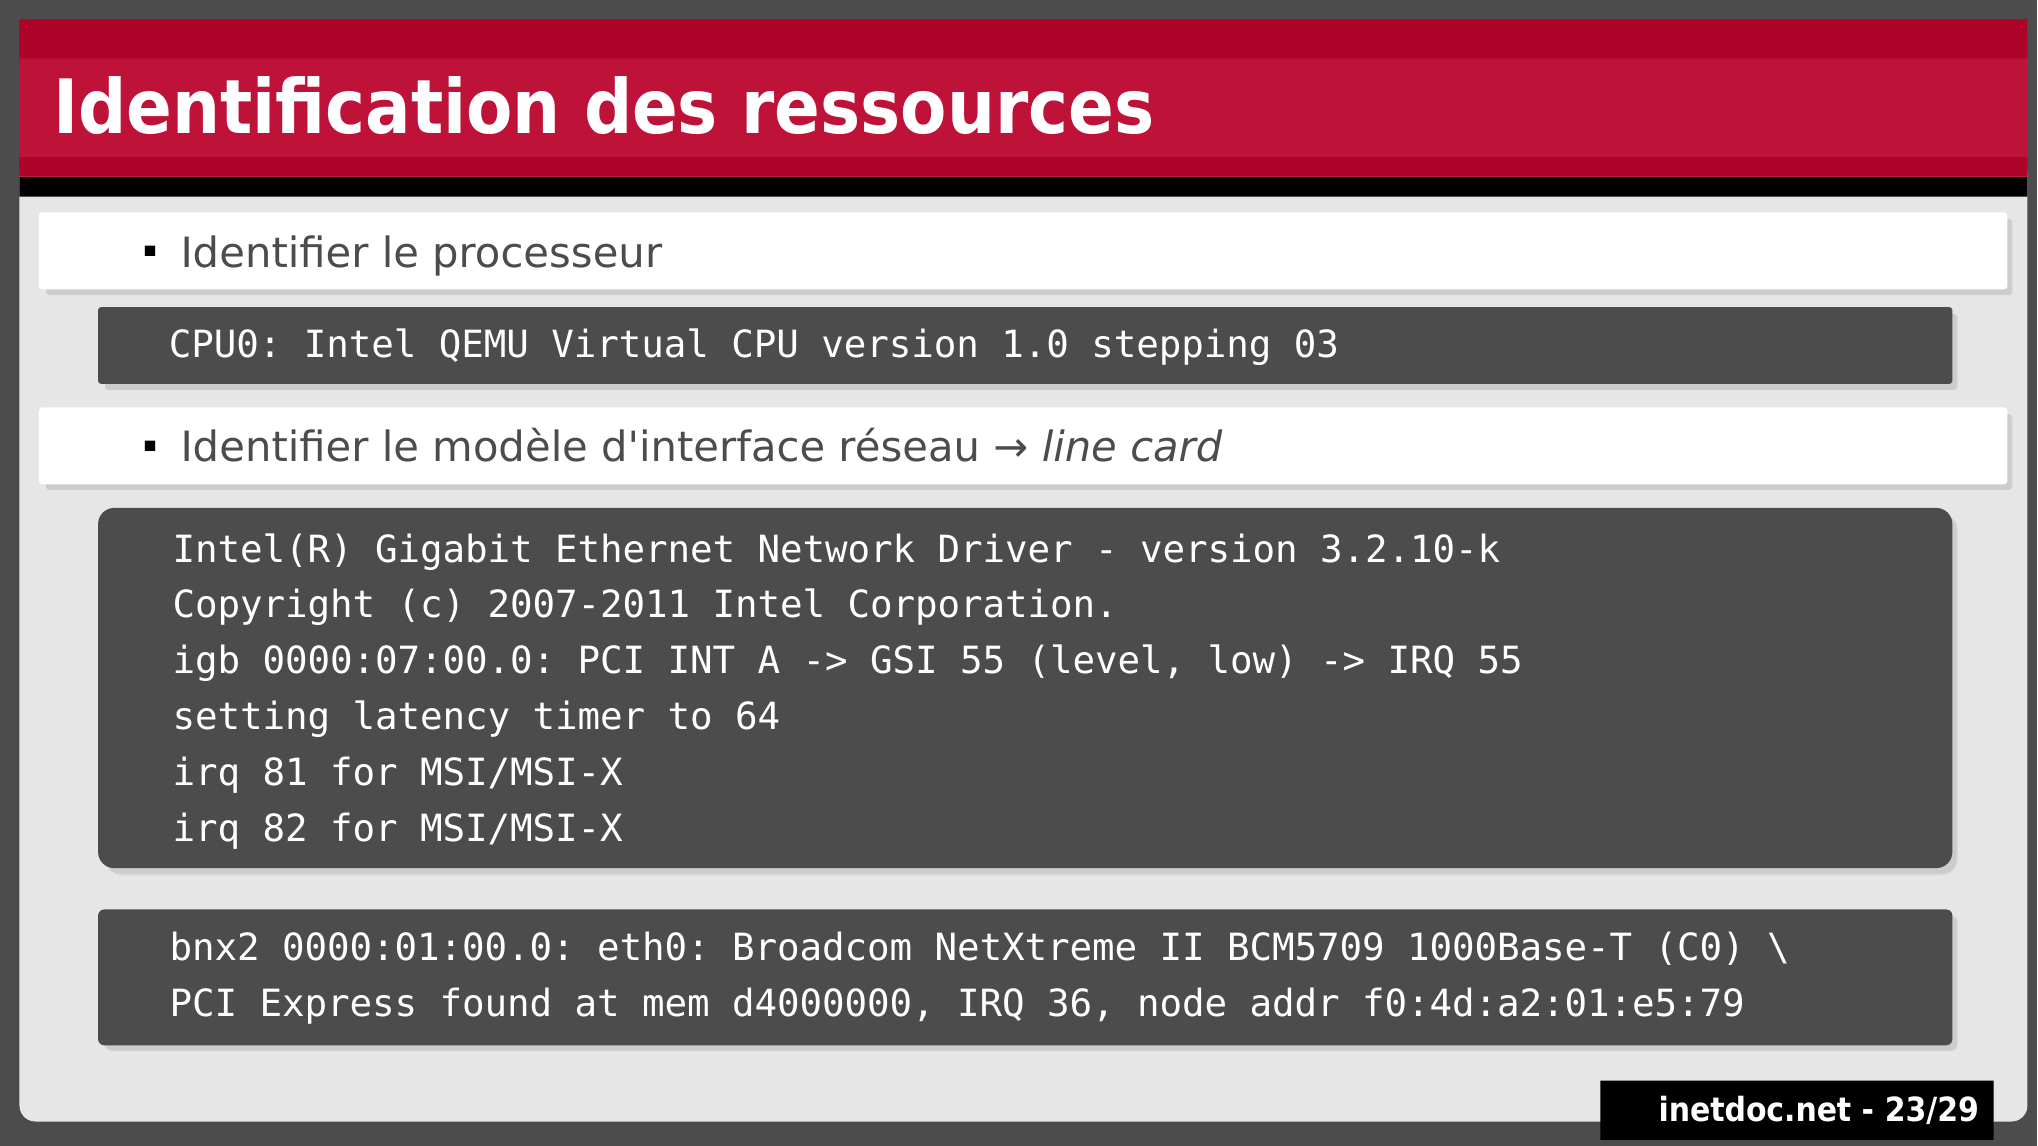

Identification des ressources
Identifier le processeur
CPU0: Intel QEMU Virtual CPU version 1.0 stepping 03
Identifier le modèle d'interface réseau → line card
Intel(R) Gigabit Ethernet Network Driver - version 3.2.10-k
Copyright (c) 2007-2011 Intel Corporation.
igb 0000:07:00.0: PCI INT A -> GSI 55 (level, low) -> IRQ 55
setting latency timer to 64
irq 81 for MSI/MSI-X
irq 82 for MSI/MSI-X
bnx2 0000:01:00.0: eth0: Broadcom NetXtreme II BCM5709 1000Base-T (C0) \
PCI Express found at mem d4000000, IRQ 36, node addr f0:4d:a2:01:e5:79
inetdoc.net - /29